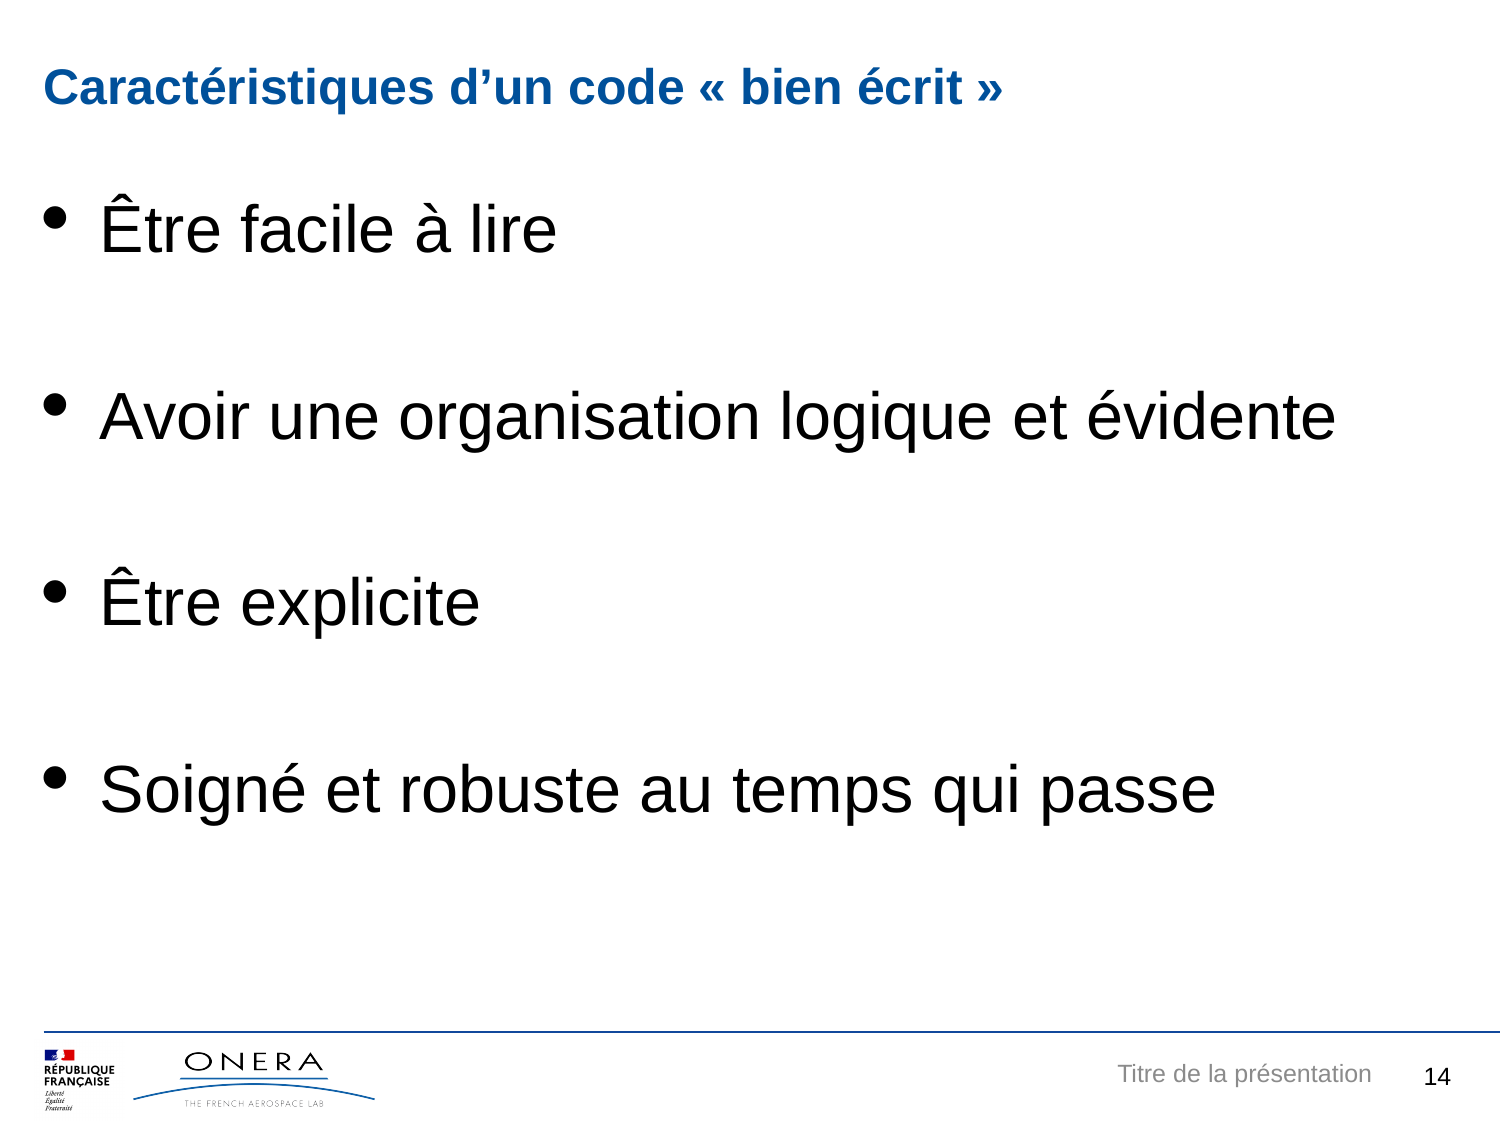

Caractéristiques d’un code « bien écrit »
Être facile à lire
Avoir une organisation logique et évidente
Être explicite
Soigné et robuste au temps qui passe
Titre de la présentation